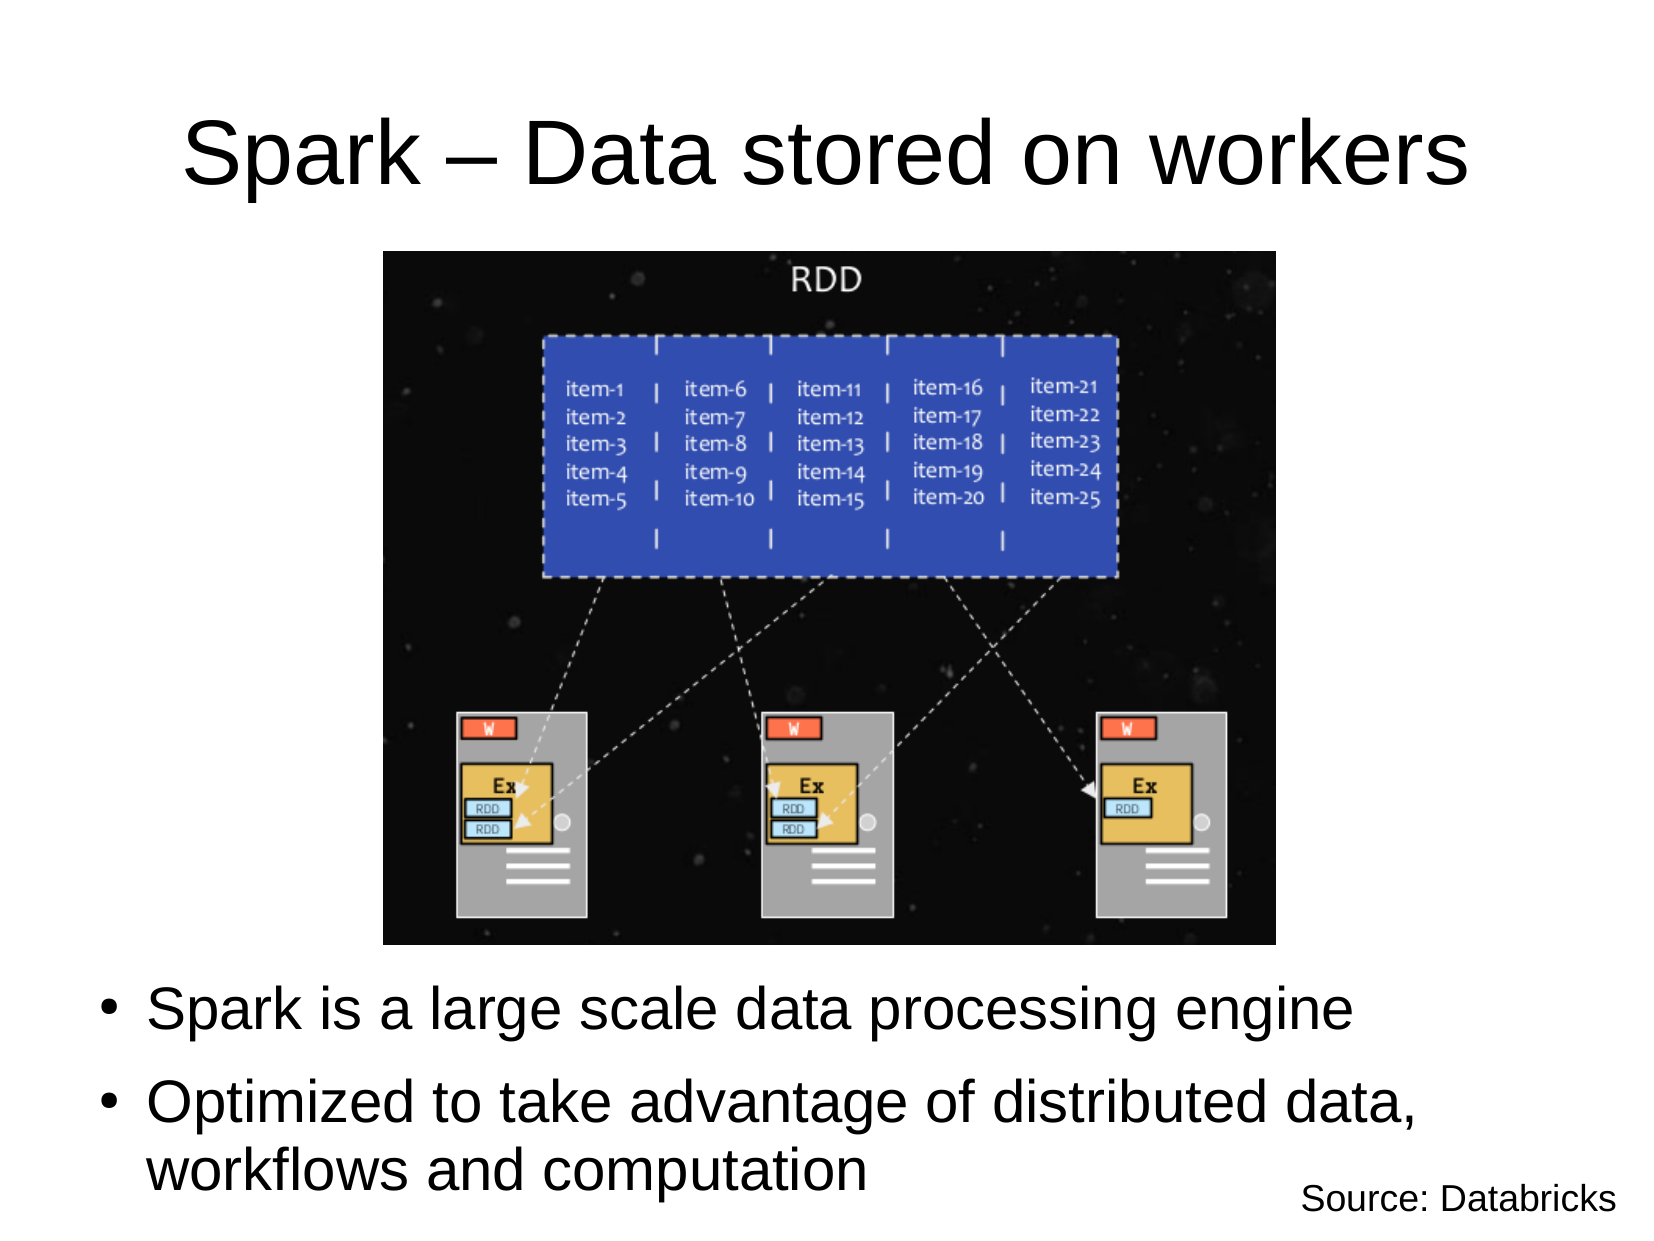

# Spark – Data stored on workers
Spark is a large scale data processing engine
Optimized to take advantage of distributed data, workflows and computation
Source: Databricks